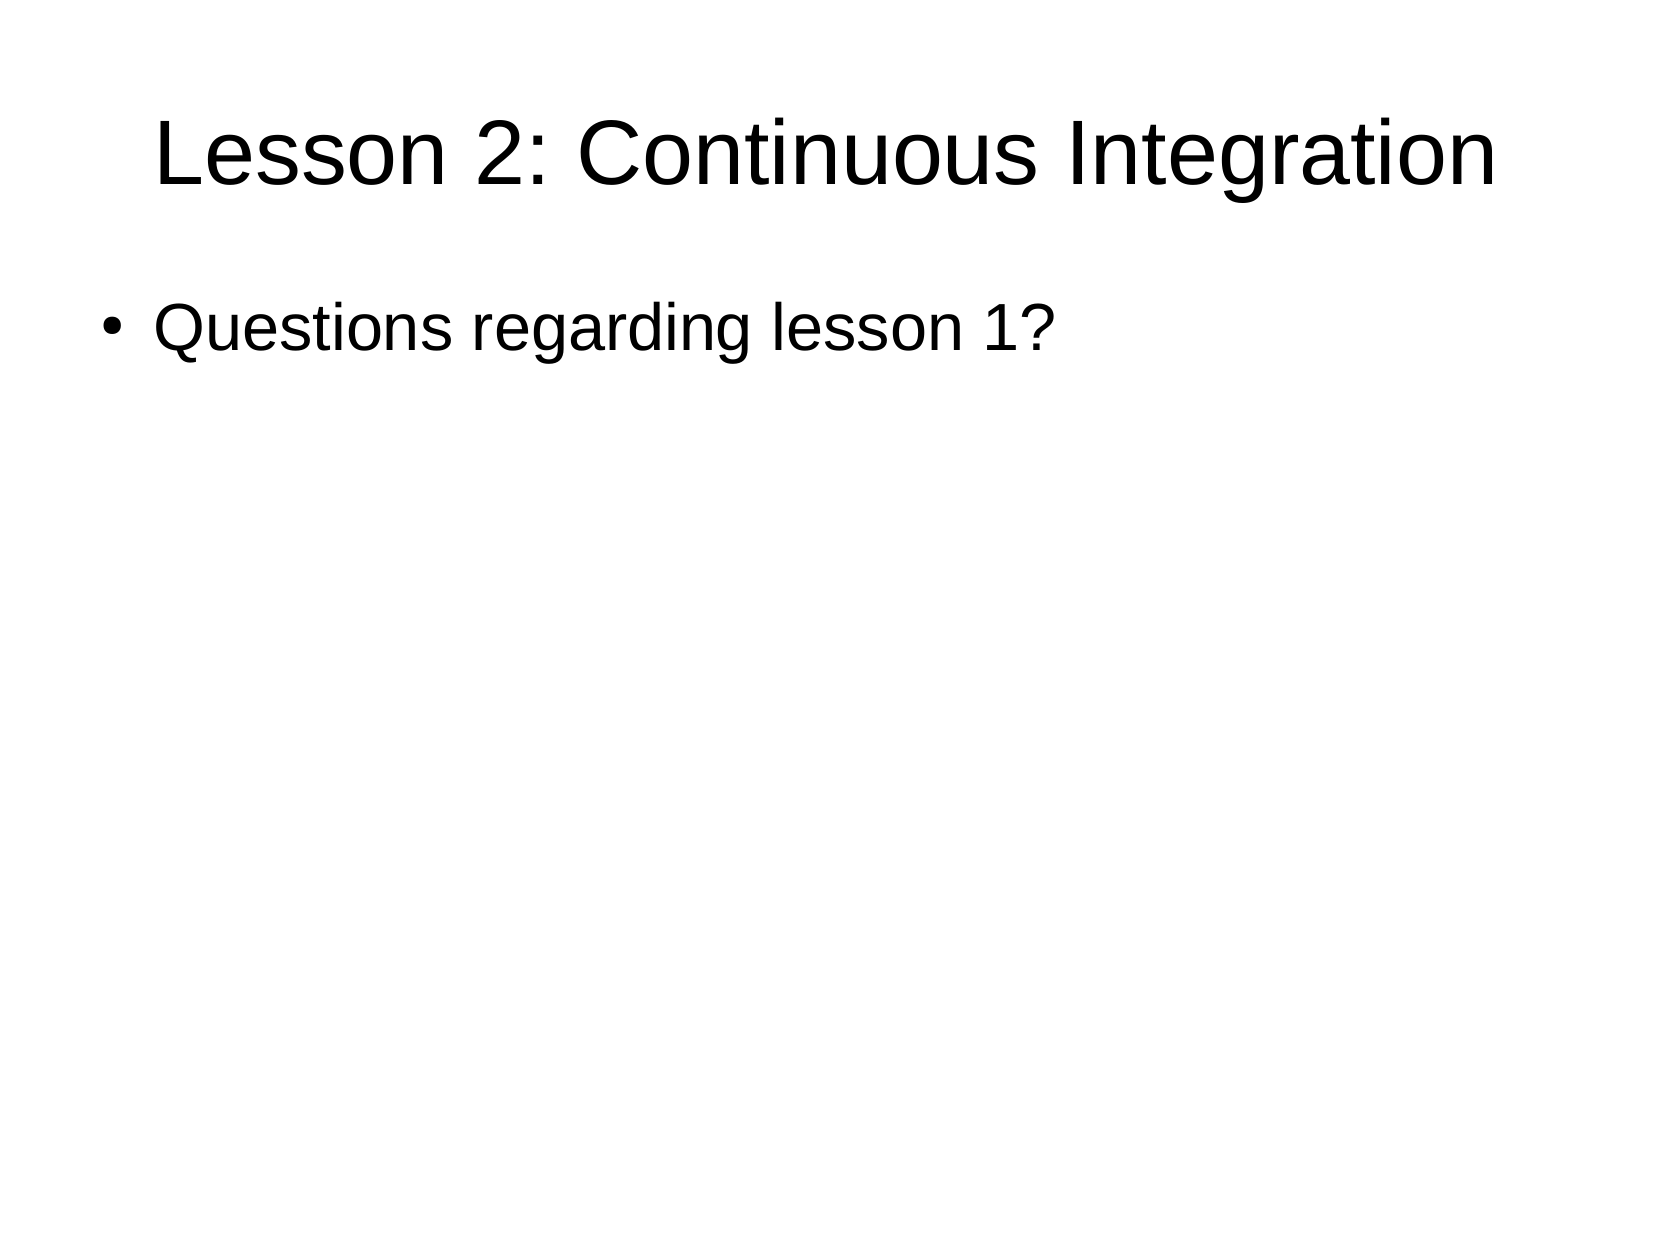

# Lesson 2: Continuous Integration
Questions regarding lesson 1?